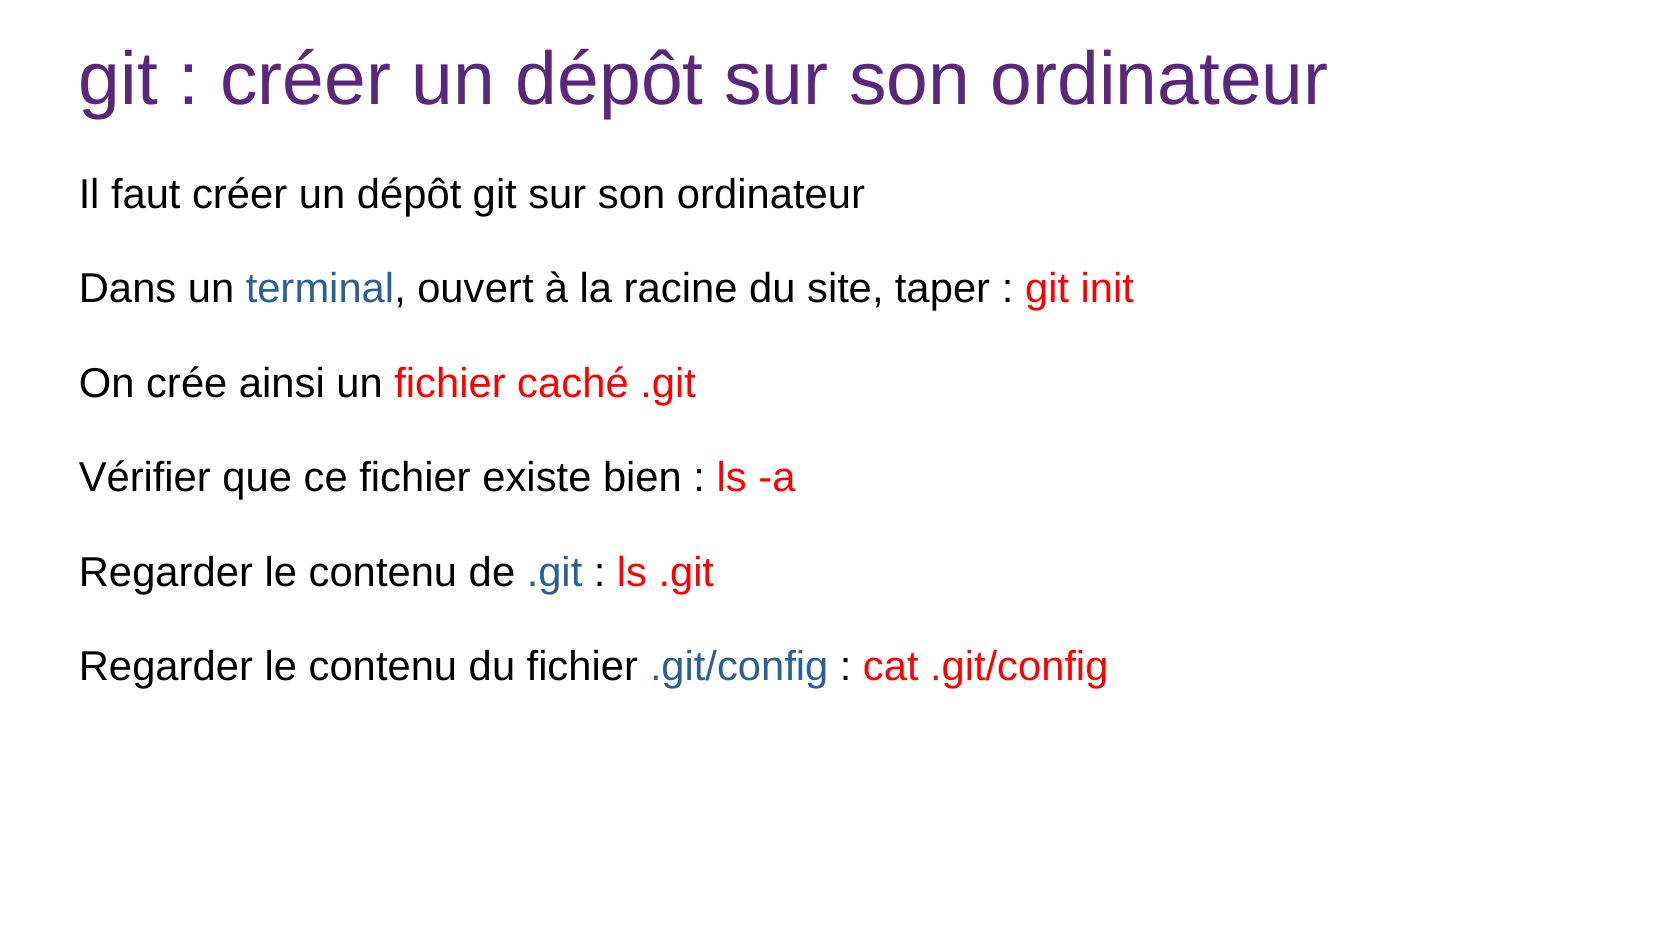

# git : créer un dépôt sur son ordinateur
Il faut créer un dépôt git sur son ordinateur
Dans un terminal, ouvert à la racine du site, taper : git init
On crée ainsi un fichier caché .git
Vérifier que ce fichier existe bien : ls -a
Regarder le contenu de .git : ls .git
Regarder le contenu du fichier .git/config : cat .git/config